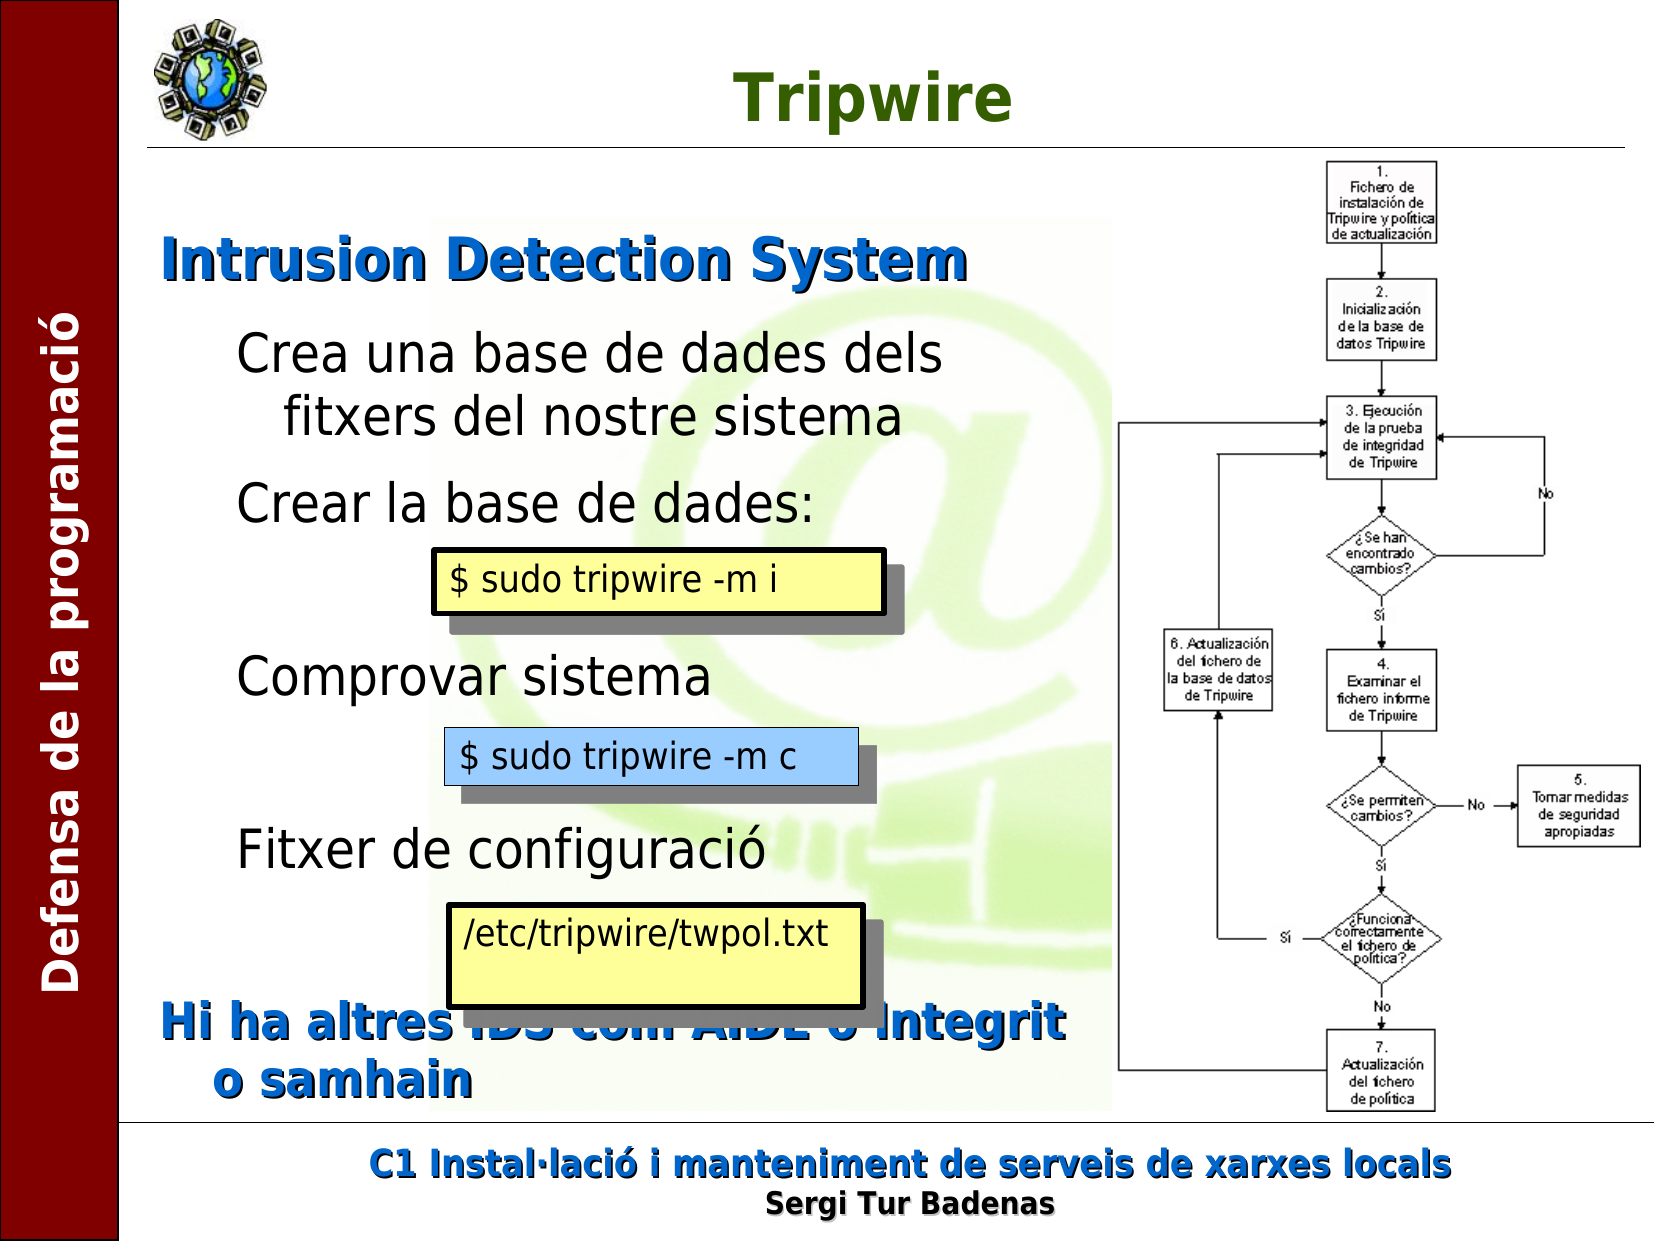

# Tripwire
Intrusion Detection System
Crea una base de dades dels fitxers del nostre sistema
Crear la base de dades:
Comprovar sistema
Fitxer de configuració
Hi ha altres IDS com AIDE o Integrit o samhain
$ sudo tripwire -m i
$ sudo tripwire -m c
/etc/tripwire/twpol.txt